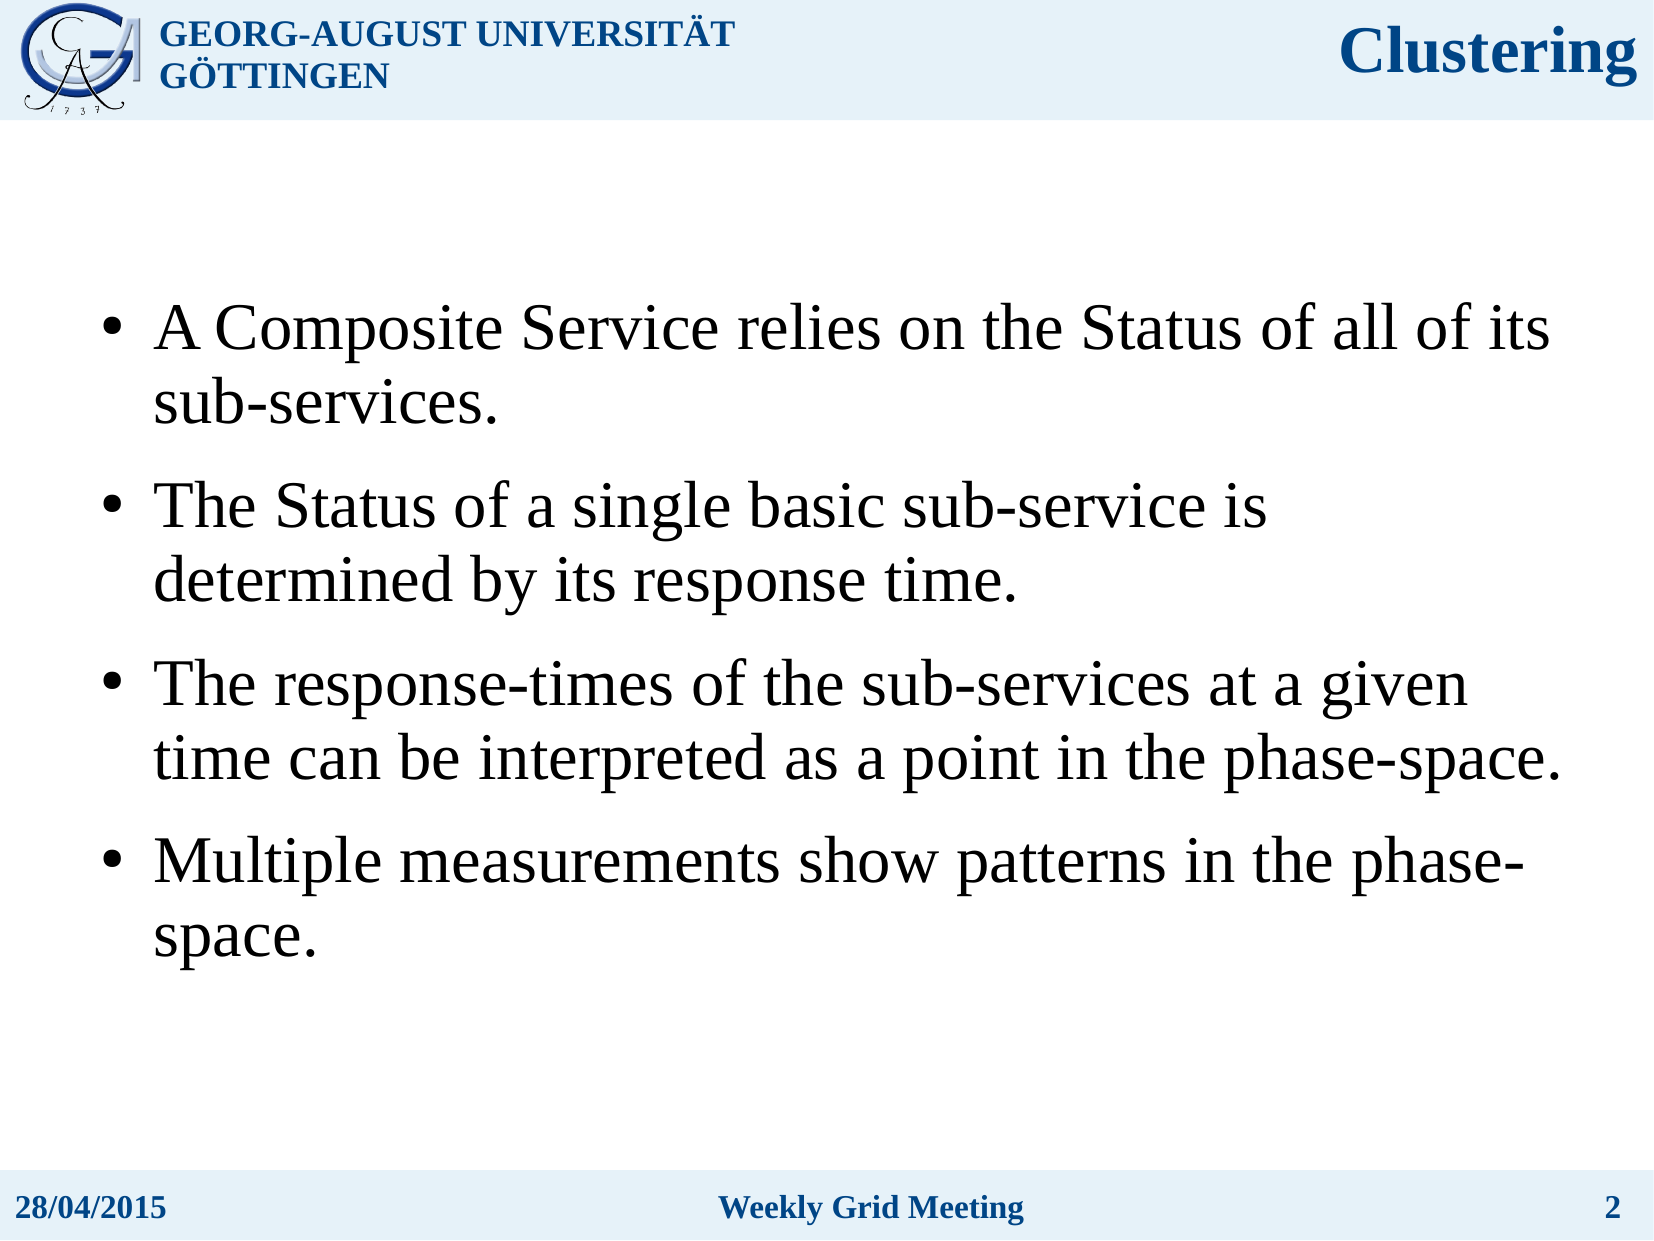

GEORG-AUGUST UNIVERSITÄT GÖTTINGEN
Clustering
# A Composite Service relies on the Status of all of its sub-services.
The Status of a single basic sub-service is determined by its response time.
The response-times of the sub-services at a given time can be interpreted as a point in the phase-space.
Multiple measurements show patterns in the phase-space.
28/04/2015
Weekly Grid Meeting
2